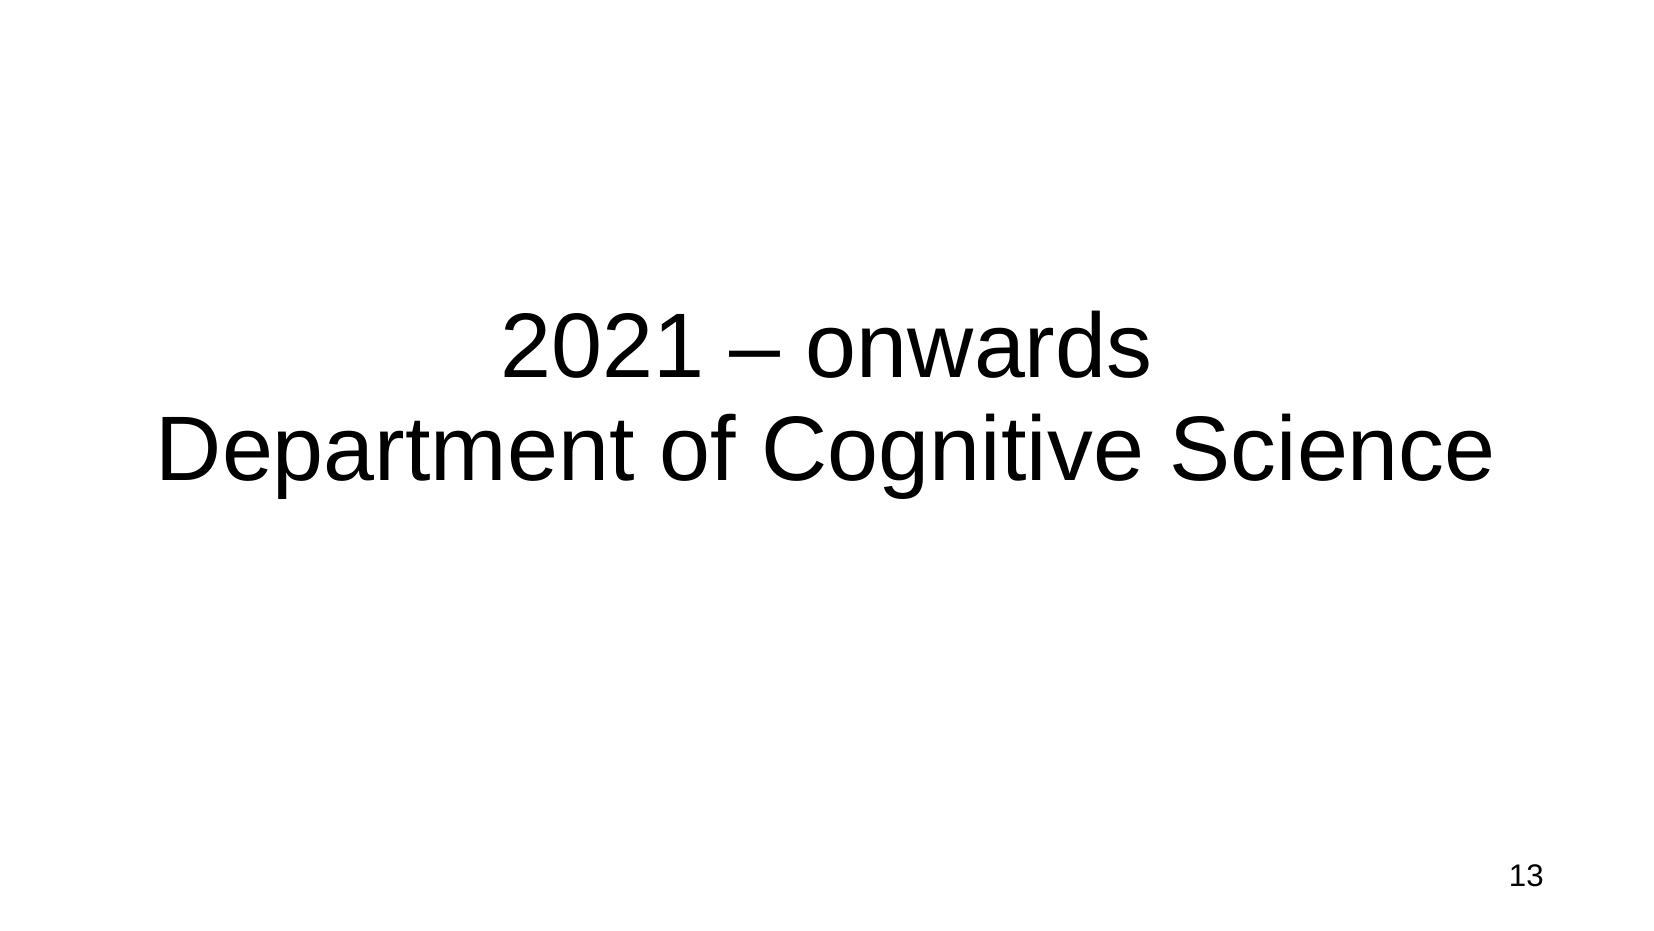

# 2021 – onwards
Department of Cognitive Science